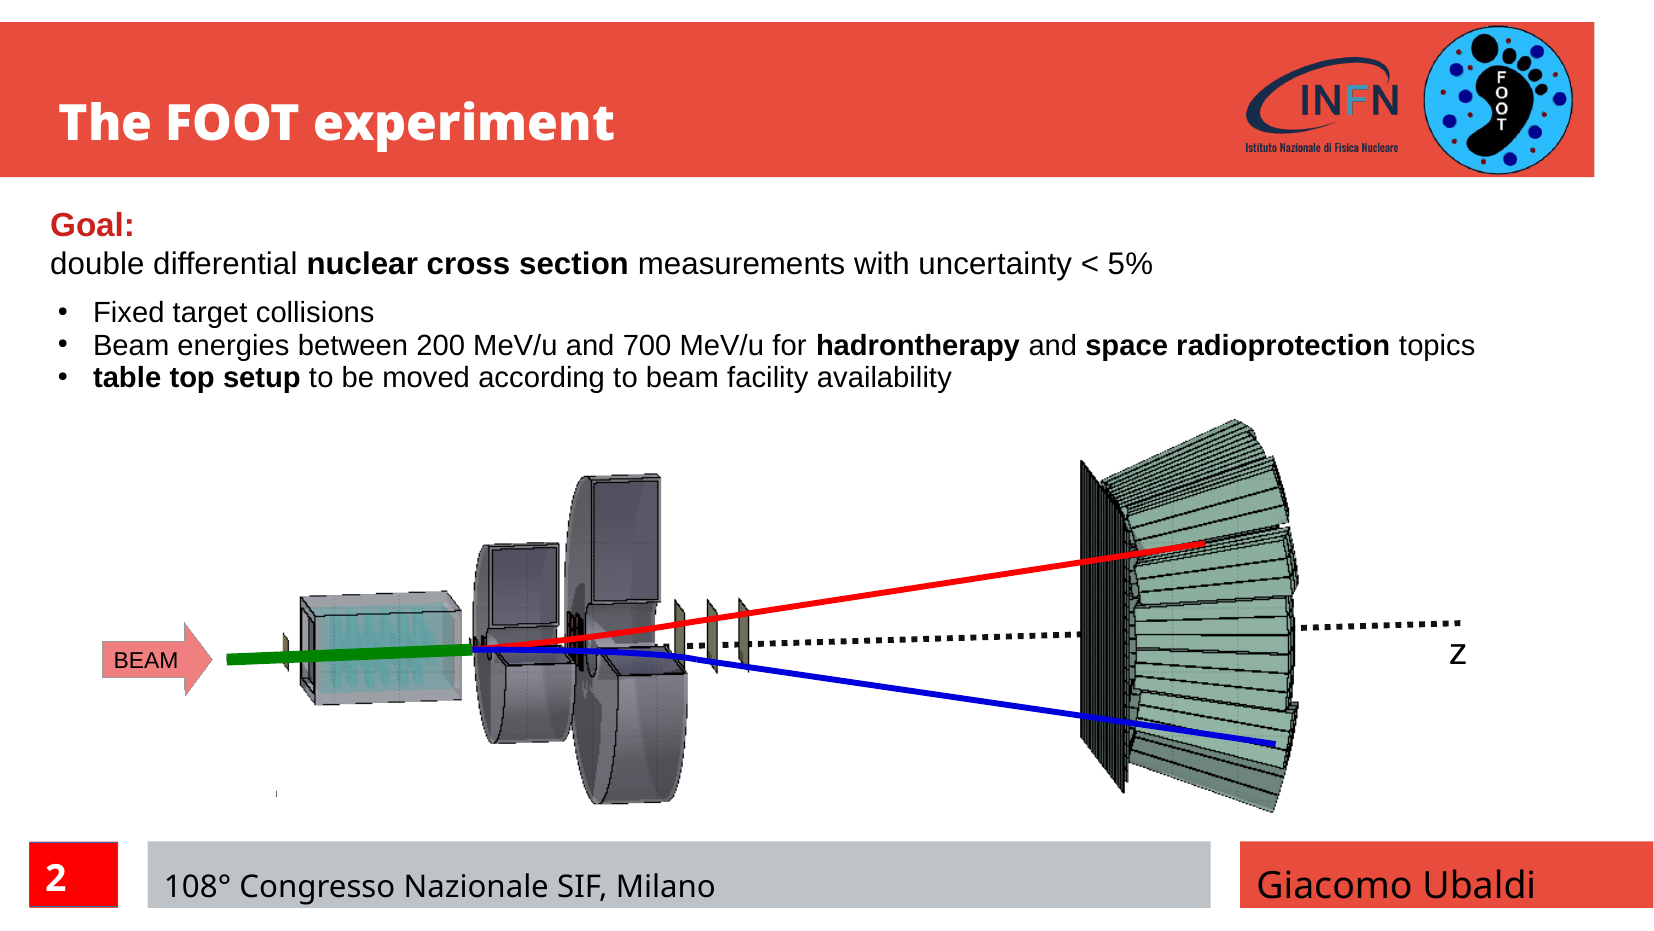

# The FOOT experiment
Goal:
double differential nuclear cross section measurements with uncertainty < 5%
Fixed target collisions
Beam energies between 200 MeV/u and 700 MeV/u for hadrontherapy and space radioprotection topics
table top setup to be moved according to beam facility availability
z
BEAM
3
2
Giacomo Ubaldi
108° Congresso Nazionale SIF, Milano